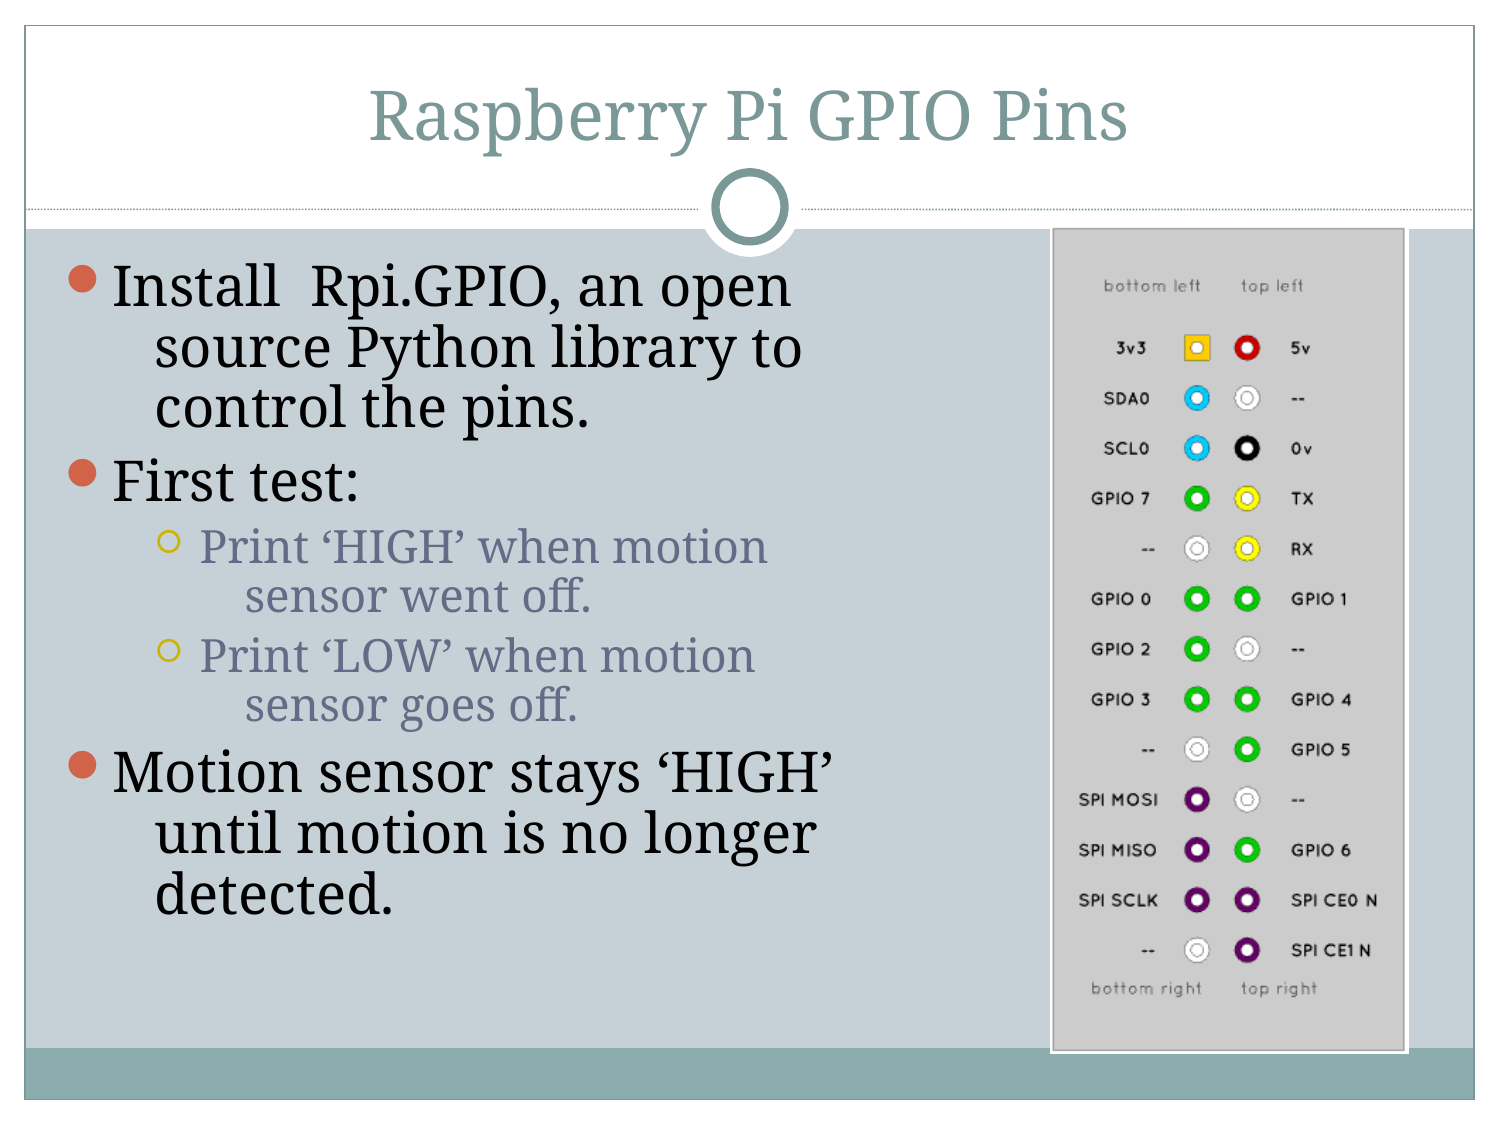

# Raspberry Pi GPIO Pins
Install Rpi.GPIO, an open source Python library to control the pins.
First test:
Print ‘HIGH’ when motion sensor went off.
Print ‘LOW’ when motion sensor goes off.
Motion sensor stays ‘HIGH’ until motion is no longer detected.